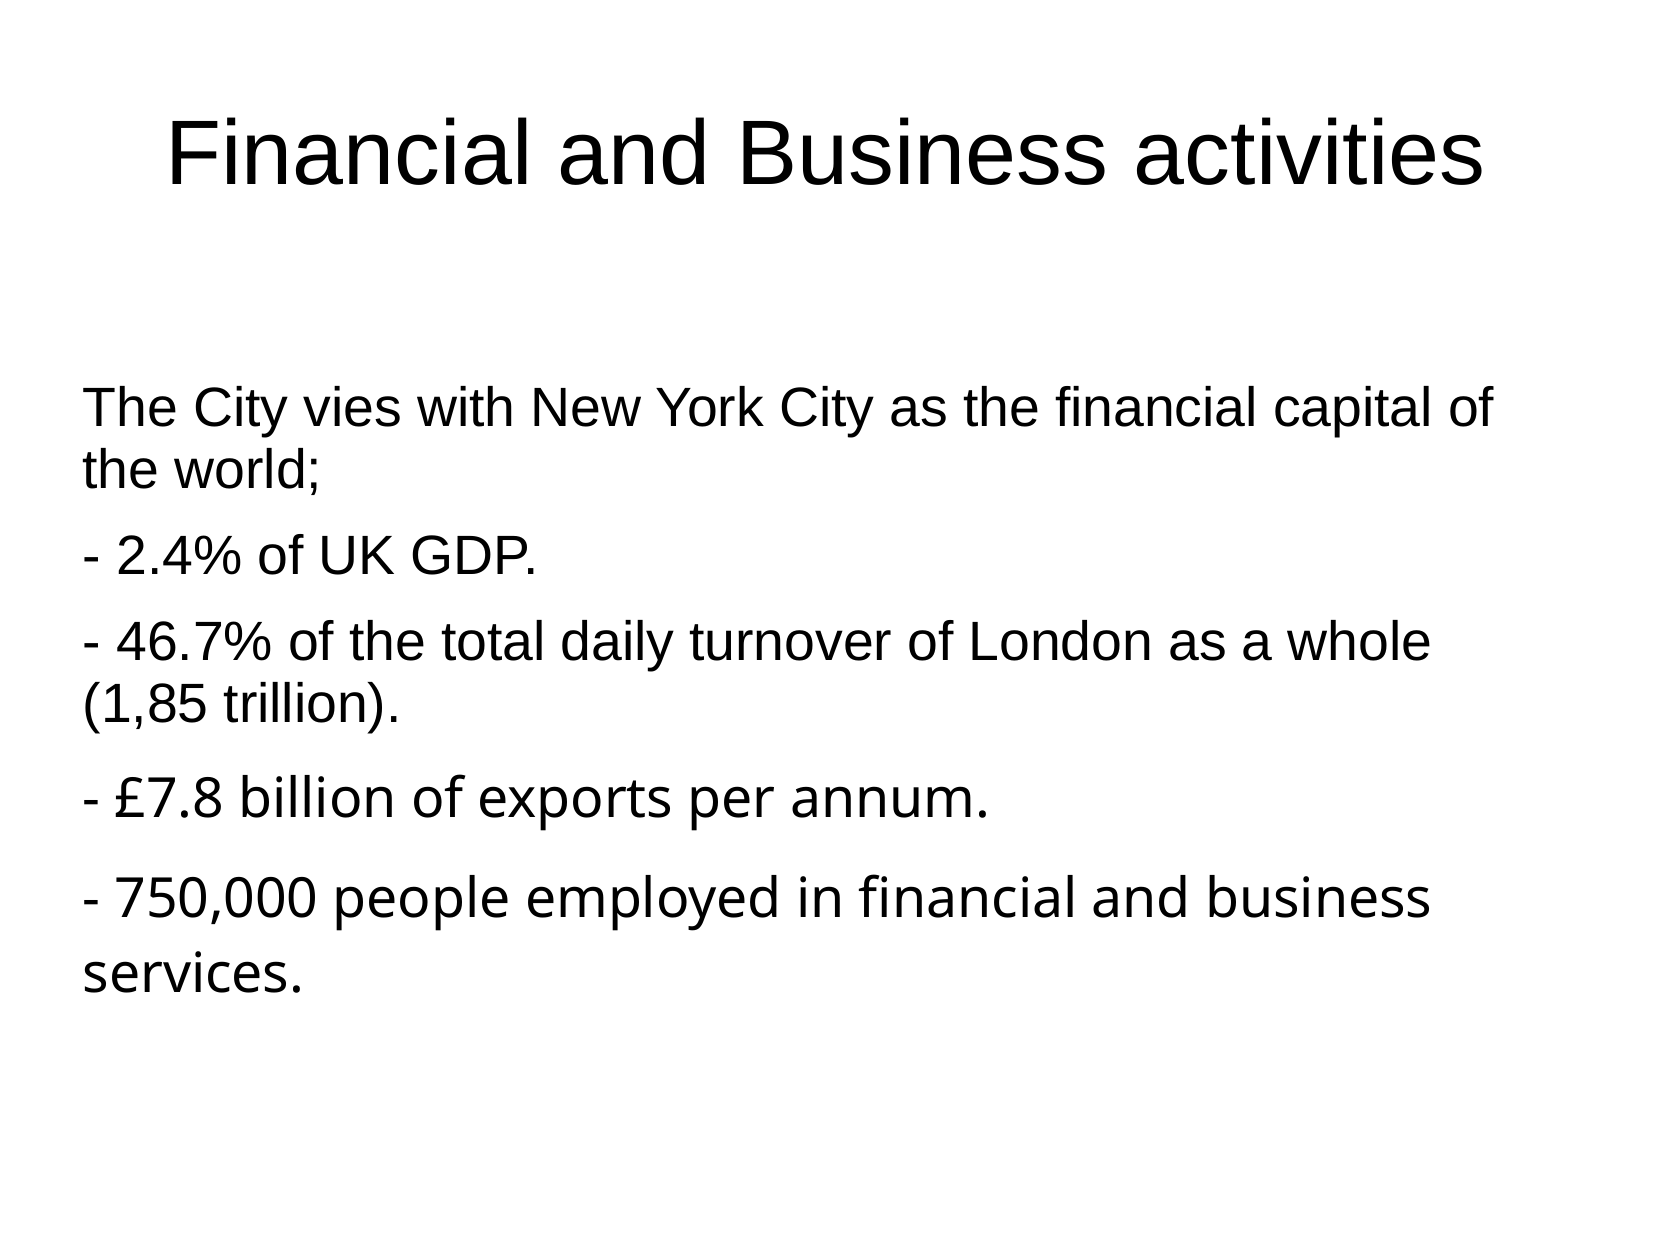

# Financial and Business activities
The City vies with New York City as the financial capital of the world;
- 2.4% of UK GDP.
- 46.7% of the total daily turnover of London as a whole (1,85 trillion).
- £7.8 billion of exports per annum.
- 750,000 people employed in financial and business services.